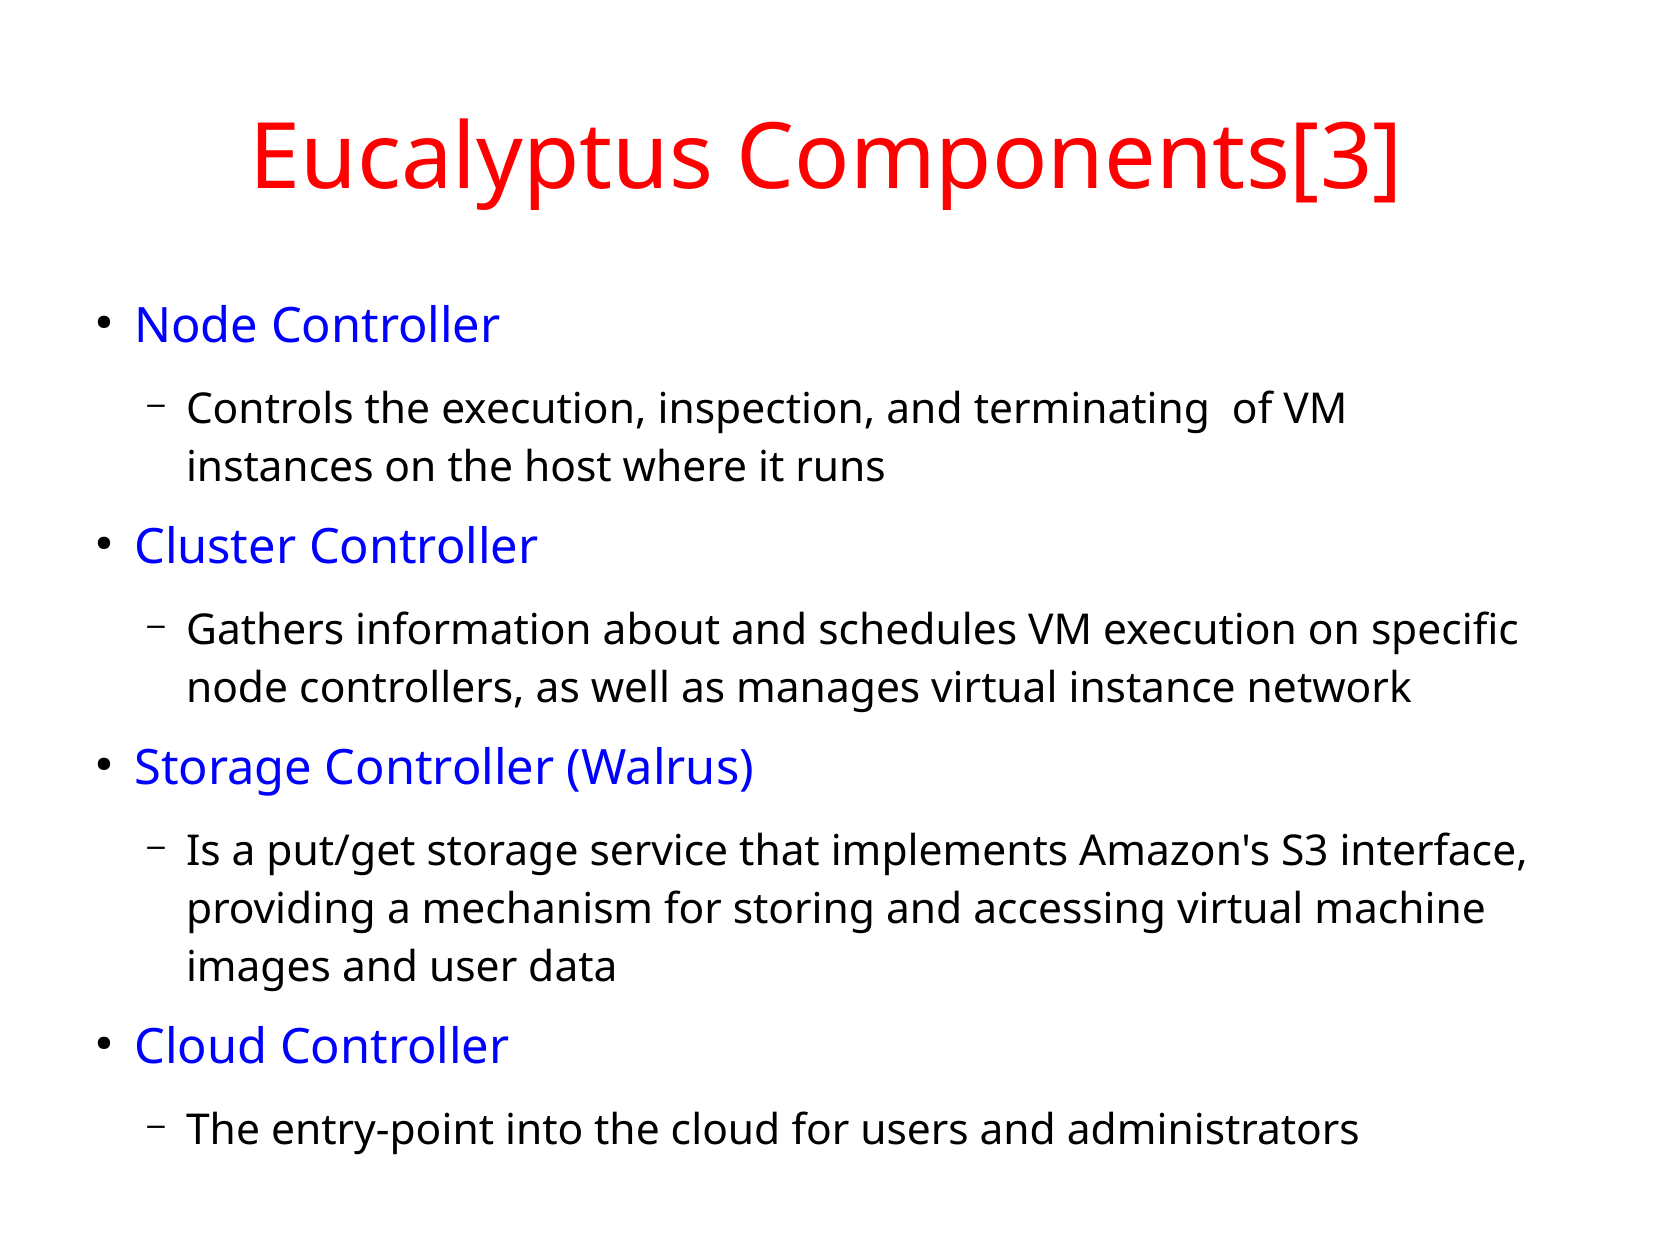

# Eucalyptus Components[3]
Node Controller
Controls the execution, inspection, and terminating of VM instances on the host where it runs
Cluster Controller
Gathers information about and schedules VM execution on specific node controllers, as well as manages virtual instance network
Storage Controller (Walrus)
Is a put/get storage service that implements Amazon's S3 interface, providing a mechanism for storing and accessing virtual machine images and user data
Cloud Controller
The entry-point into the cloud for users and administrators